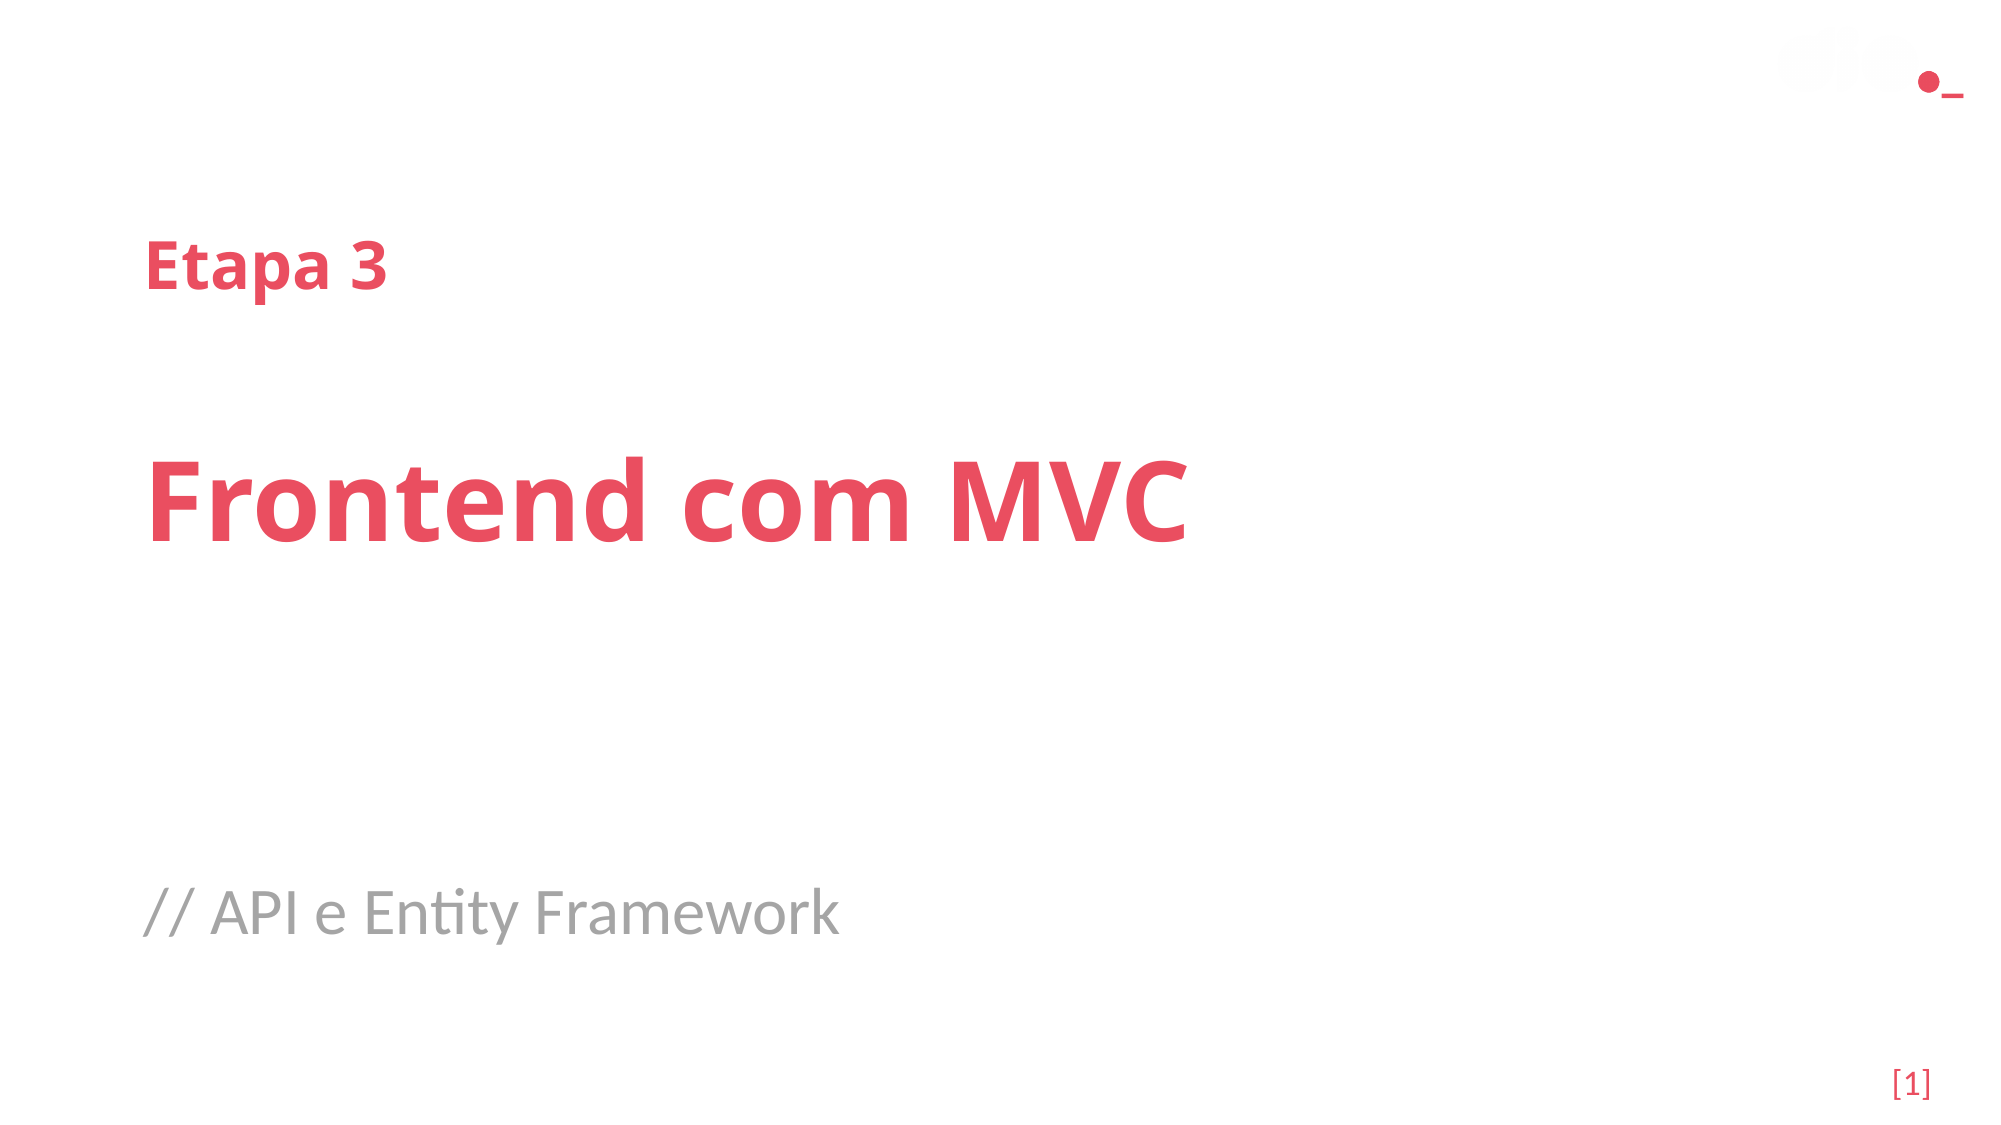

Etapa 3
Frontend com MVC
// API e Entity Framework